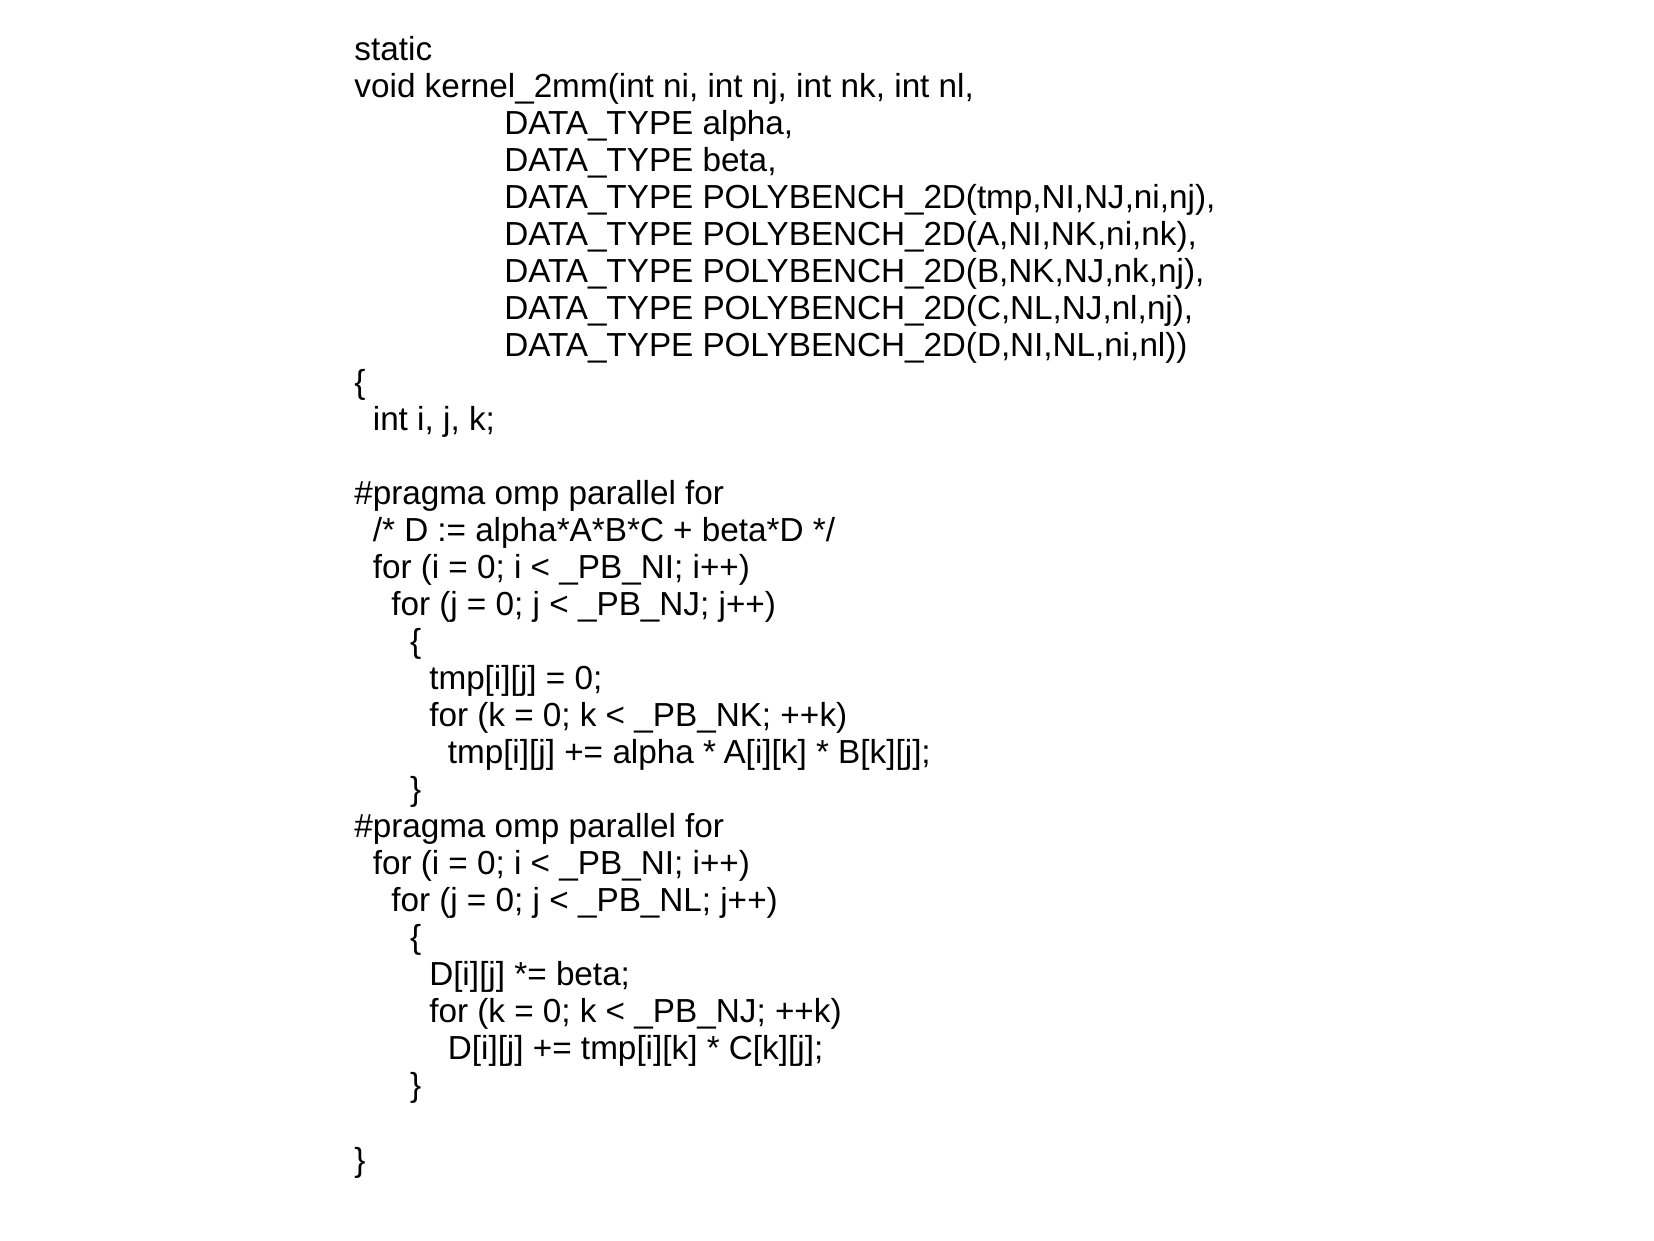

static
void kernel_2mm(int ni, int nj, int nk, int nl,
		DATA_TYPE alpha,
		DATA_TYPE beta,
		DATA_TYPE POLYBENCH_2D(tmp,NI,NJ,ni,nj),
		DATA_TYPE POLYBENCH_2D(A,NI,NK,ni,nk),
		DATA_TYPE POLYBENCH_2D(B,NK,NJ,nk,nj),
		DATA_TYPE POLYBENCH_2D(C,NL,NJ,nl,nj),
		DATA_TYPE POLYBENCH_2D(D,NI,NL,ni,nl))
{
 int i, j, k;
#pragma omp parallel for
 /* D := alpha*A*B*C + beta*D */
 for (i = 0; i < _PB_NI; i++)
 for (j = 0; j < _PB_NJ; j++)
 {
	tmp[i][j] = 0;
	for (k = 0; k < _PB_NK; ++k)
	 tmp[i][j] += alpha * A[i][k] * B[k][j];
 }
#pragma omp parallel for
 for (i = 0; i < _PB_NI; i++)
 for (j = 0; j < _PB_NL; j++)
 {
	D[i][j] *= beta;
	for (k = 0; k < _PB_NJ; ++k)
	 D[i][j] += tmp[i][k] * C[k][j];
 }
}